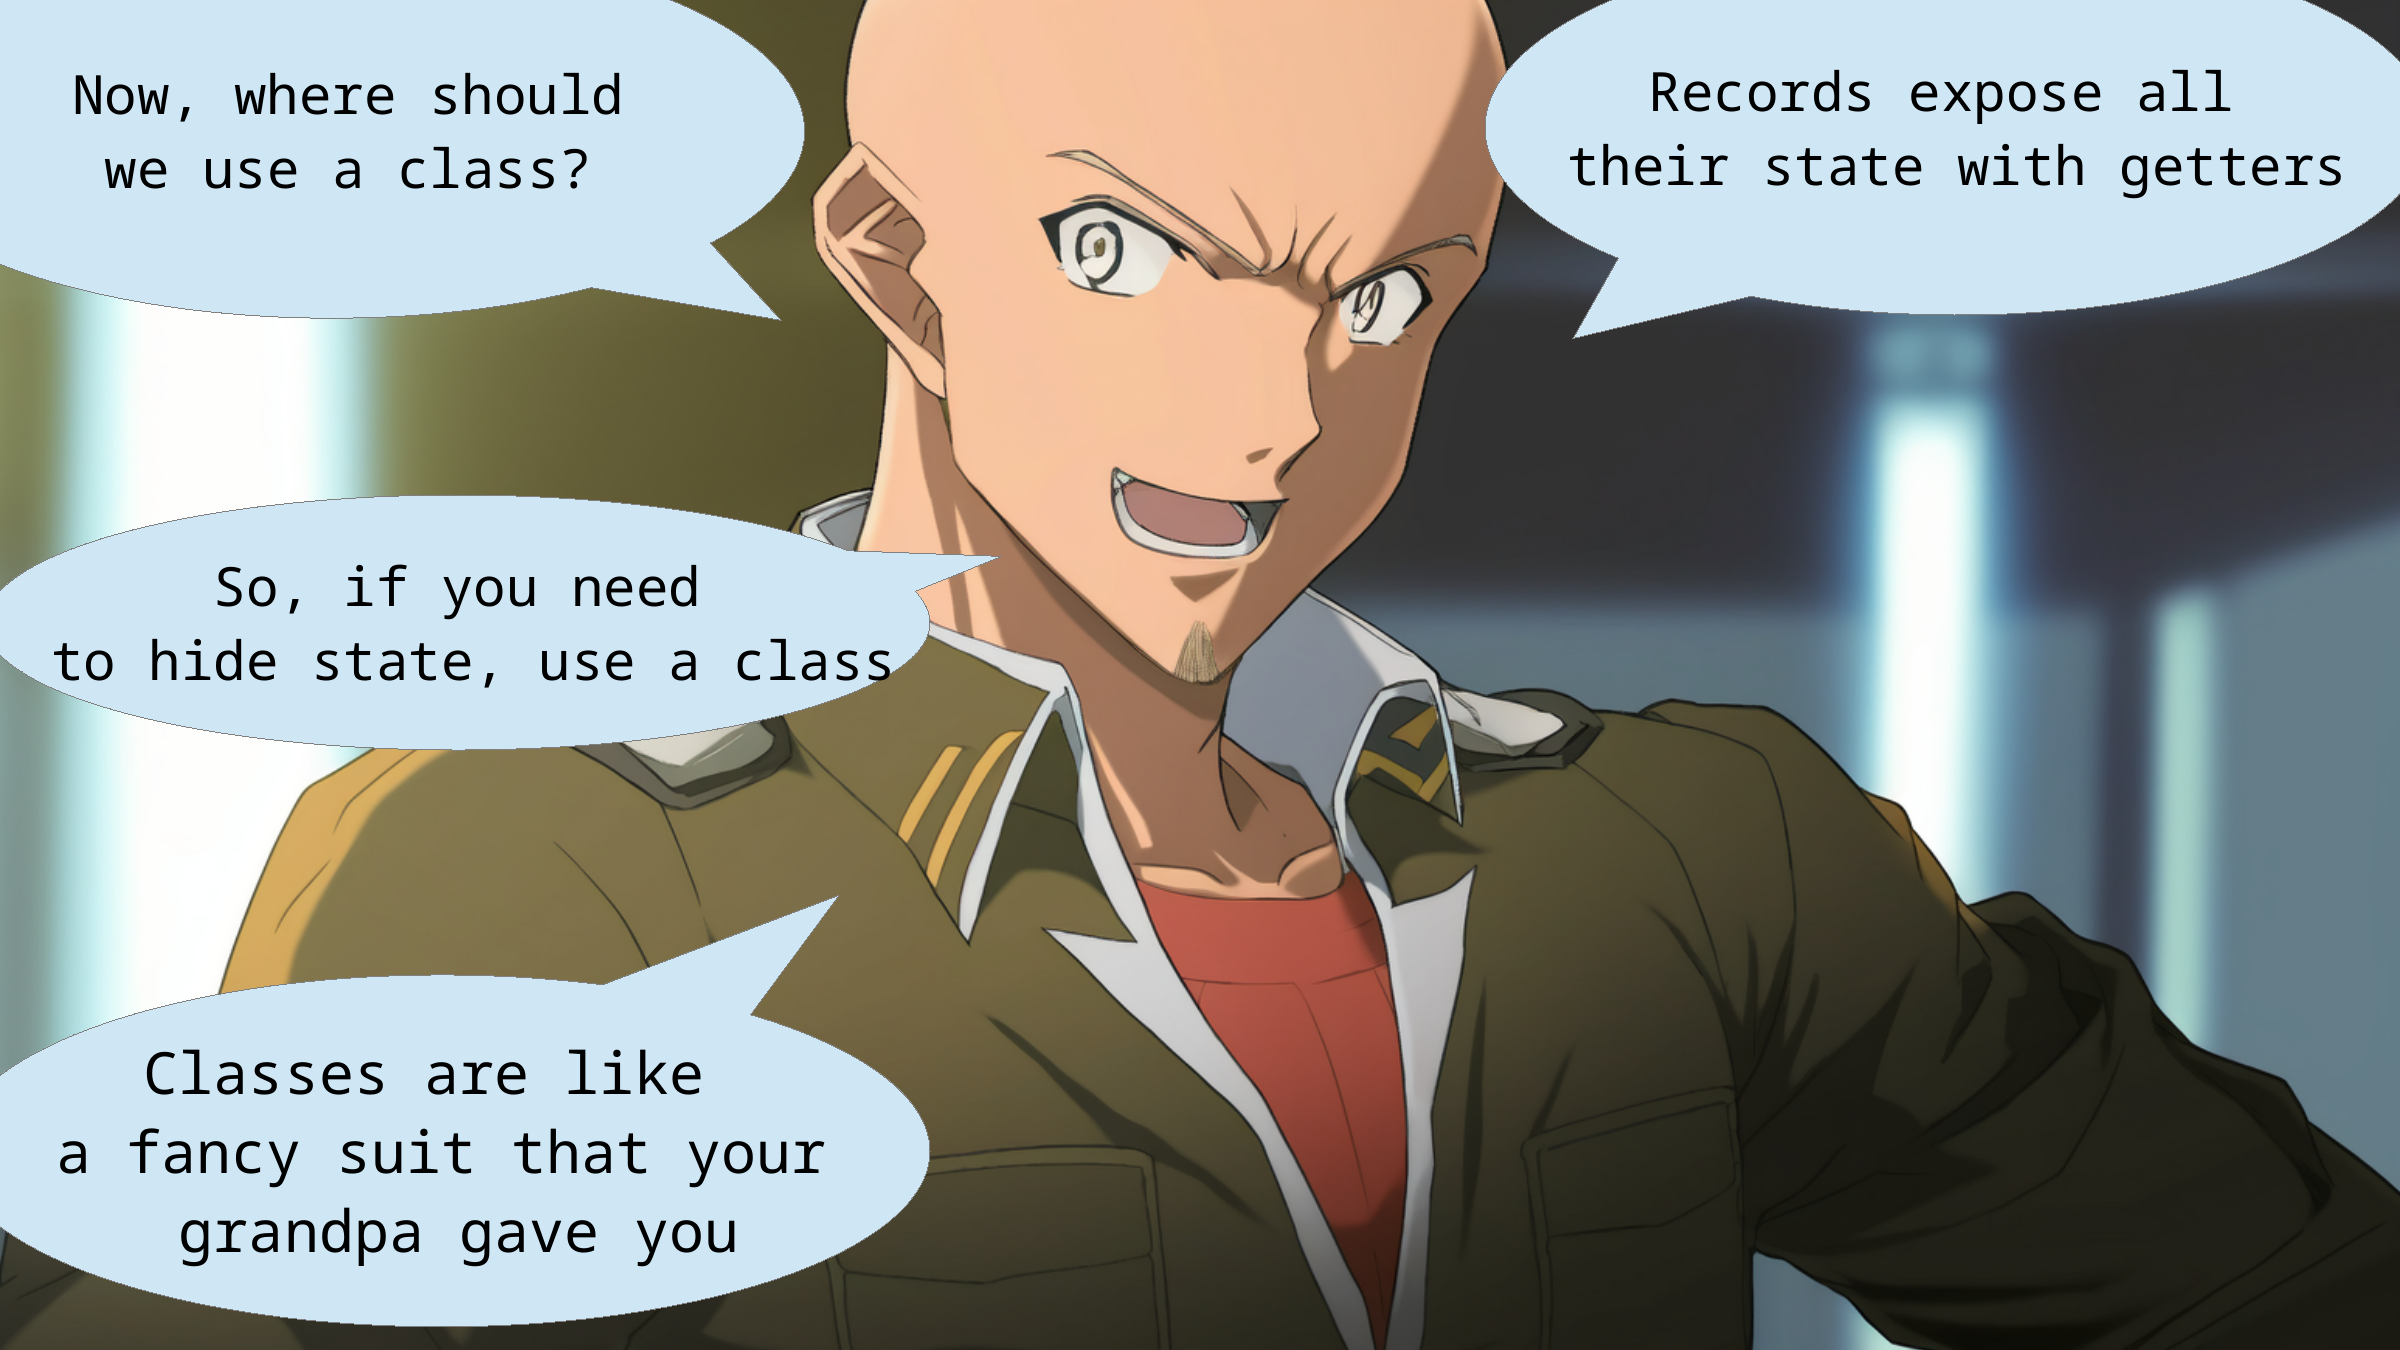

Records expose all
their state with getters
 Now, where should
 we use a class?
So, if you need
 to hide state, use a class
Classes are like
a fancy suit that your
 grandpa gave you